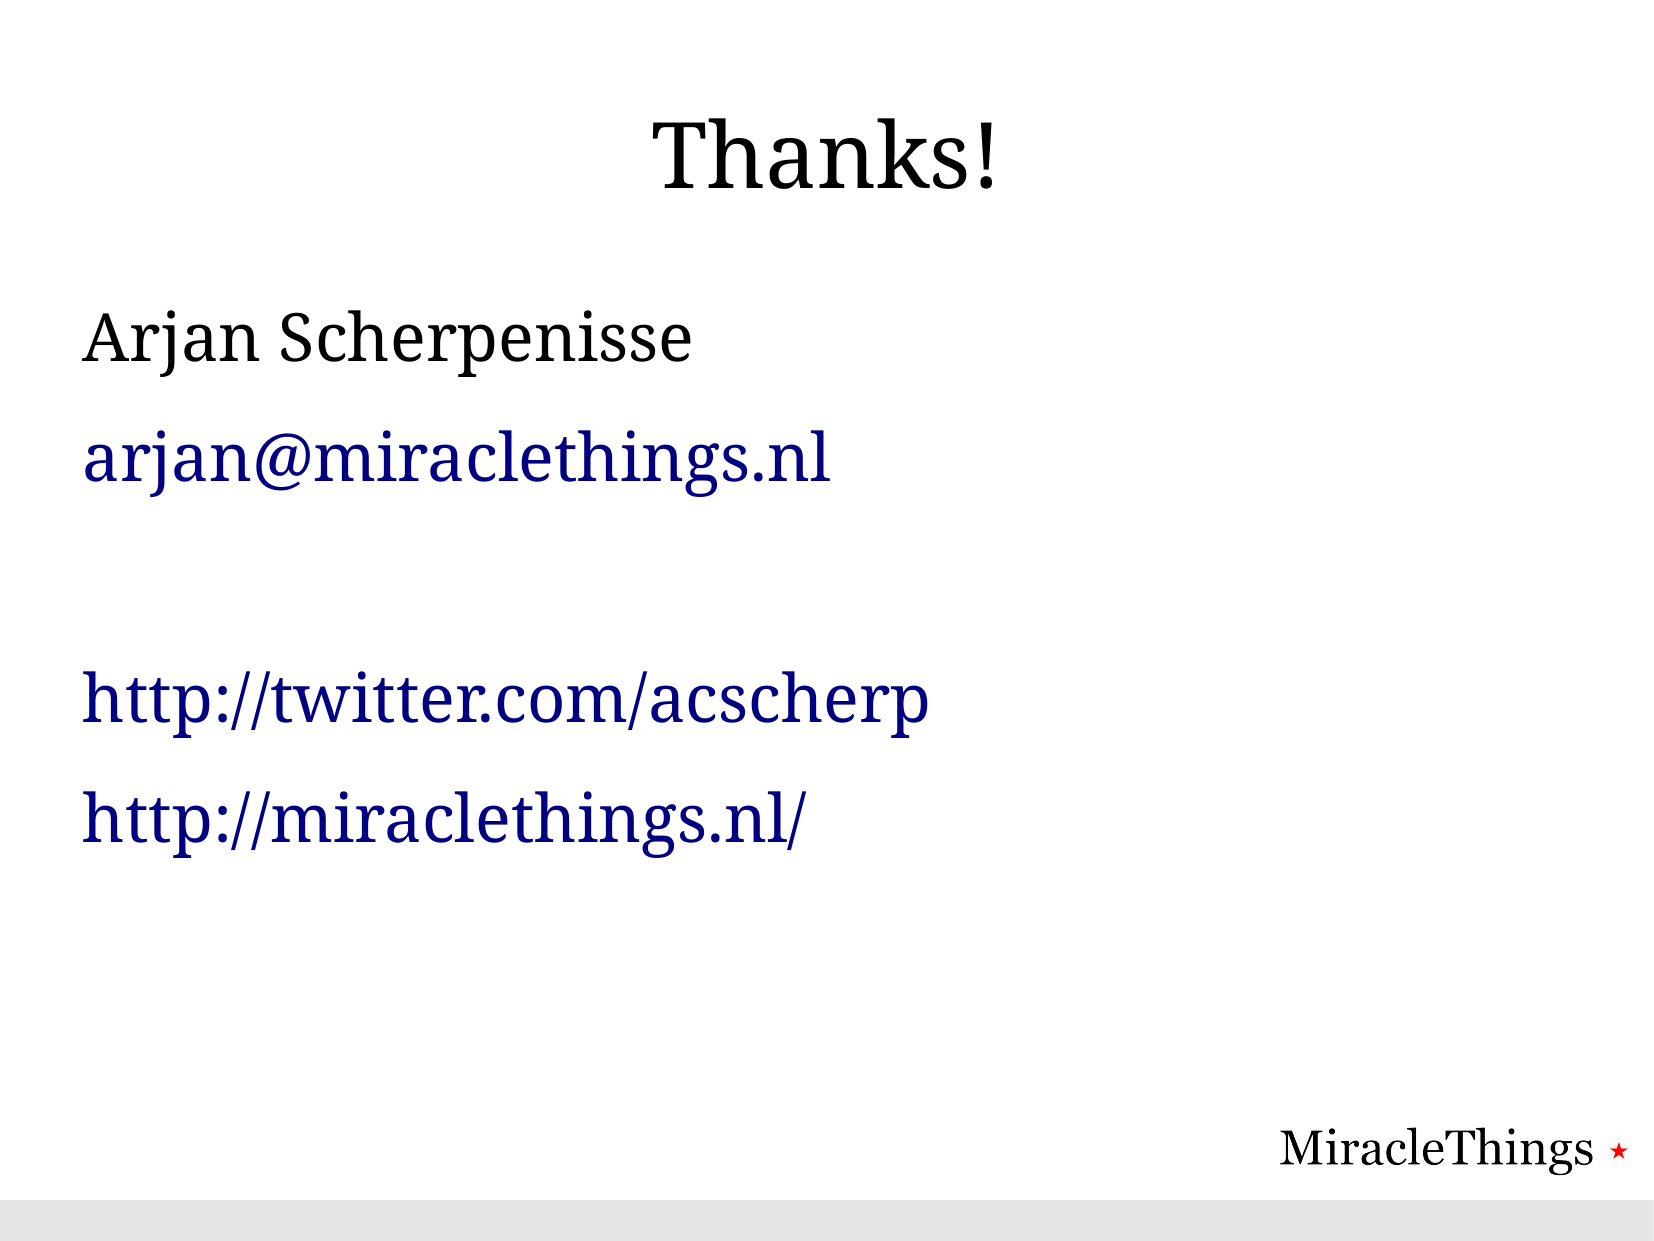

# Thanks!
Arjan Scherpenisse
arjan@miraclethings.nl
http://twitter.com/acscherp
http://miraclethings.nl/